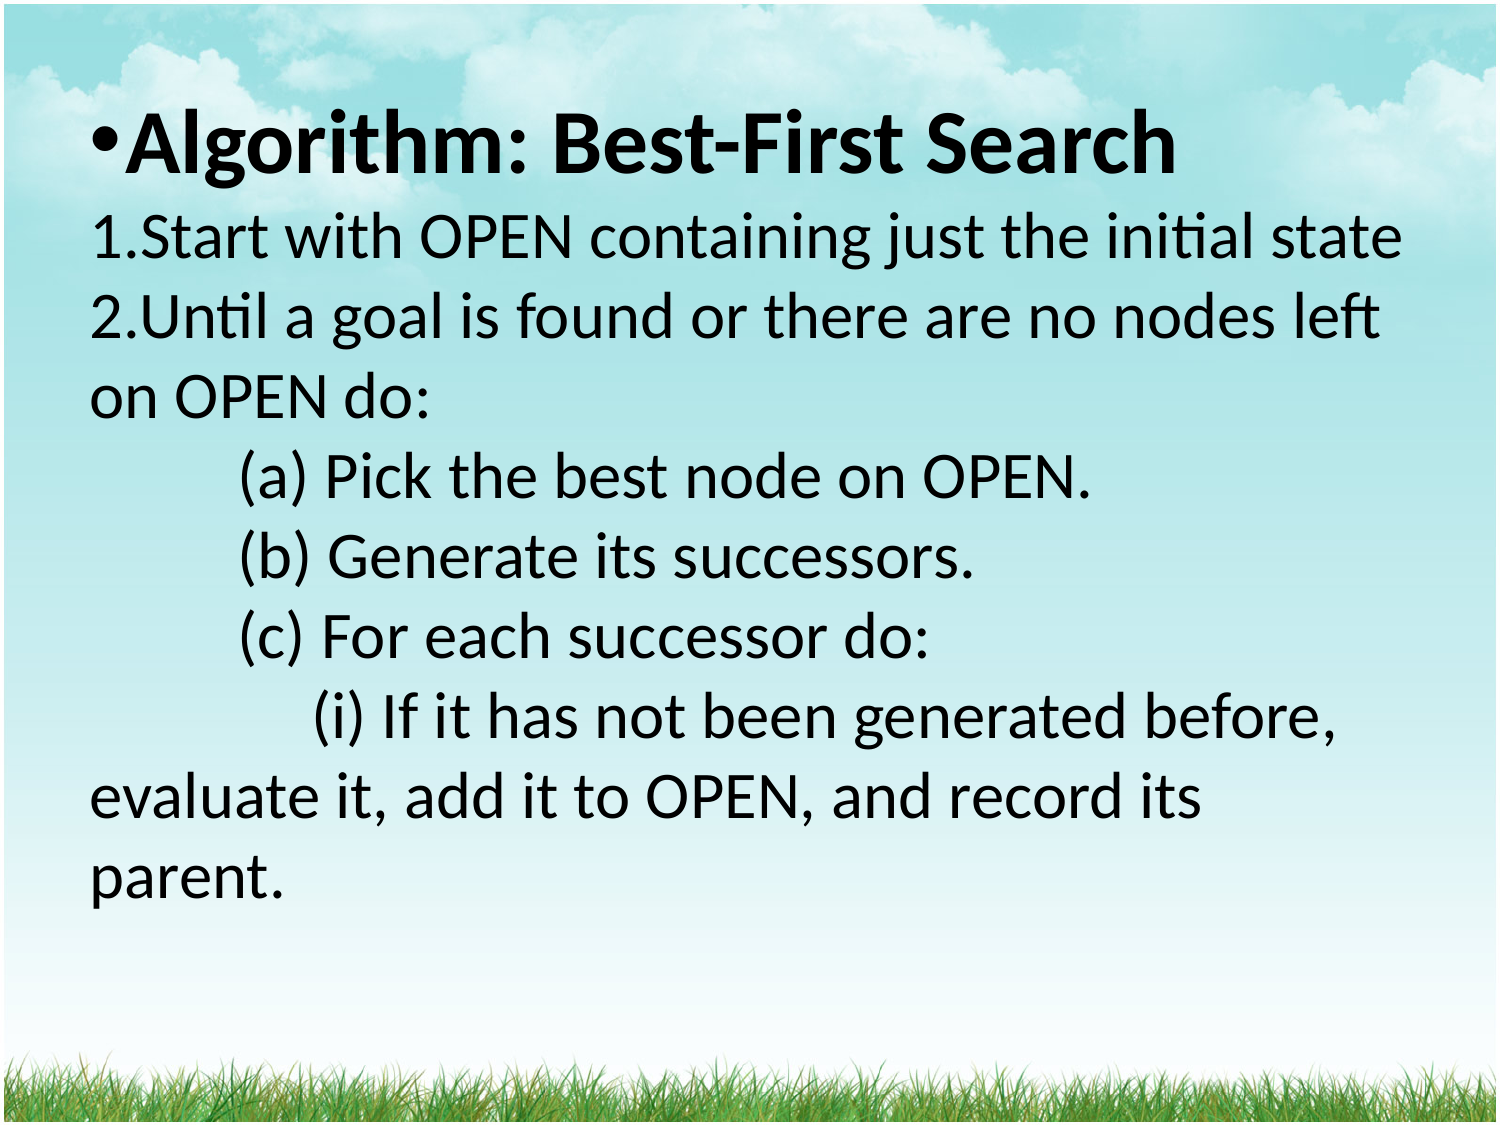

Algorithm: Best-First Search
1.Start with OPEN containing just the initial state
2.Until a goal is found or there are no nodes left on OPEN do:
		(a) Pick the best node on OPEN.
		(b) Generate its successors.
		(c) For each successor do:
			(i) If it has not been generated before, evaluate it, add it to OPEN, and record its parent.